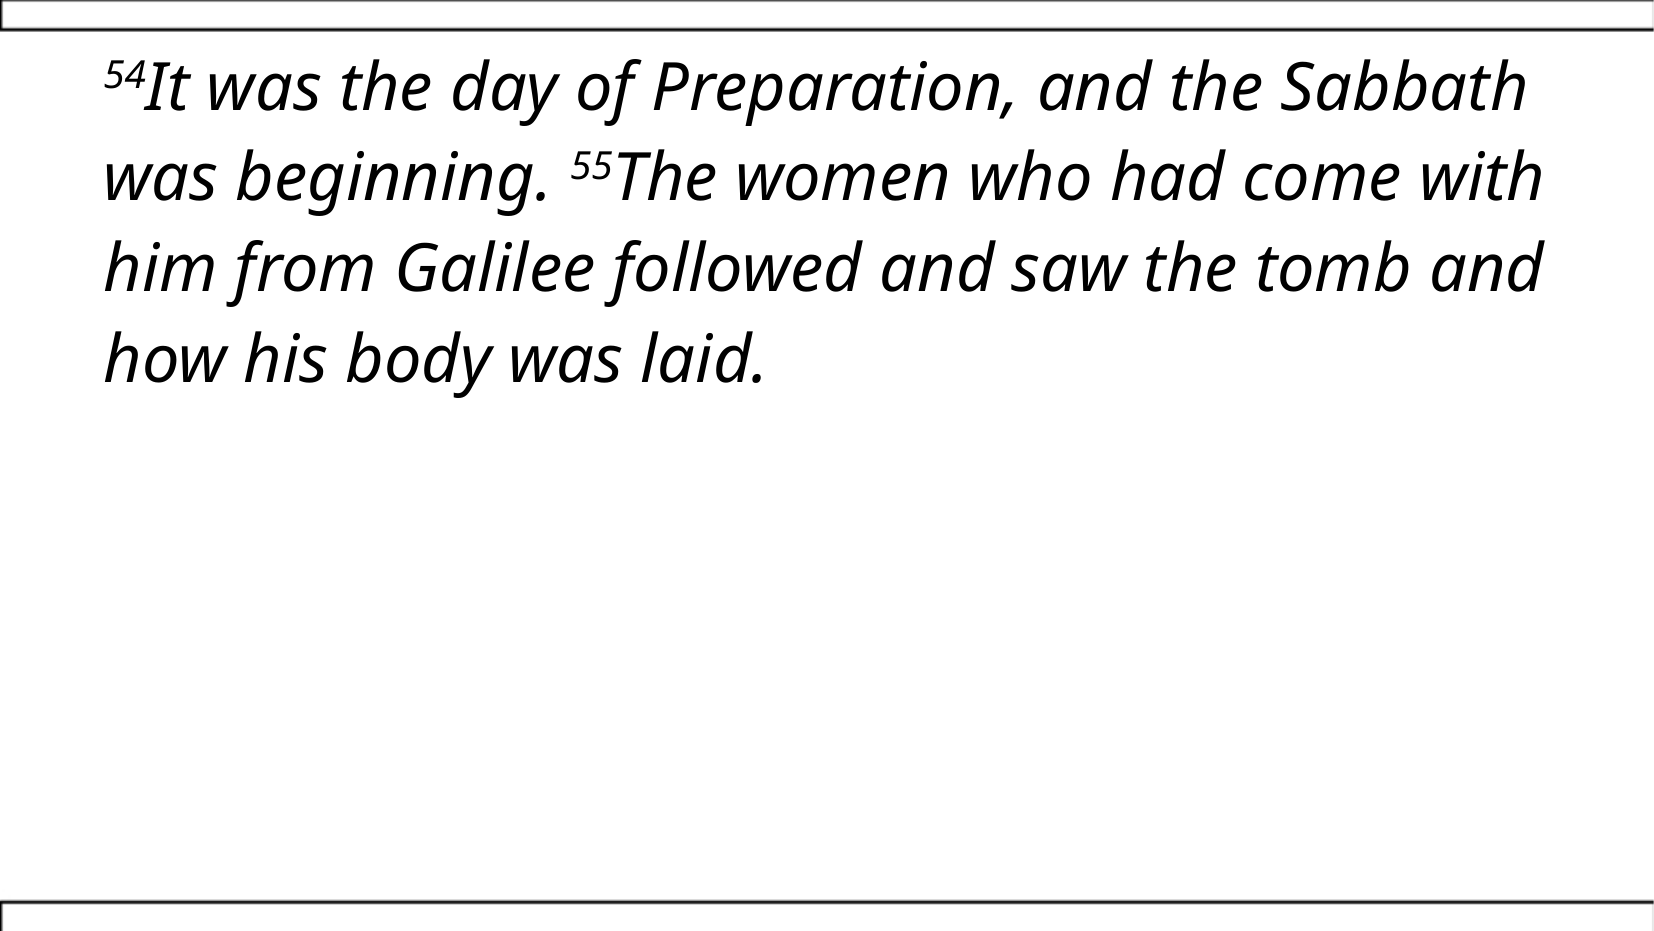

54It was the day of Preparation, and the Sabbath was beginning. 55The women who had come with him from Galilee followed and saw the tomb and how his body was laid.